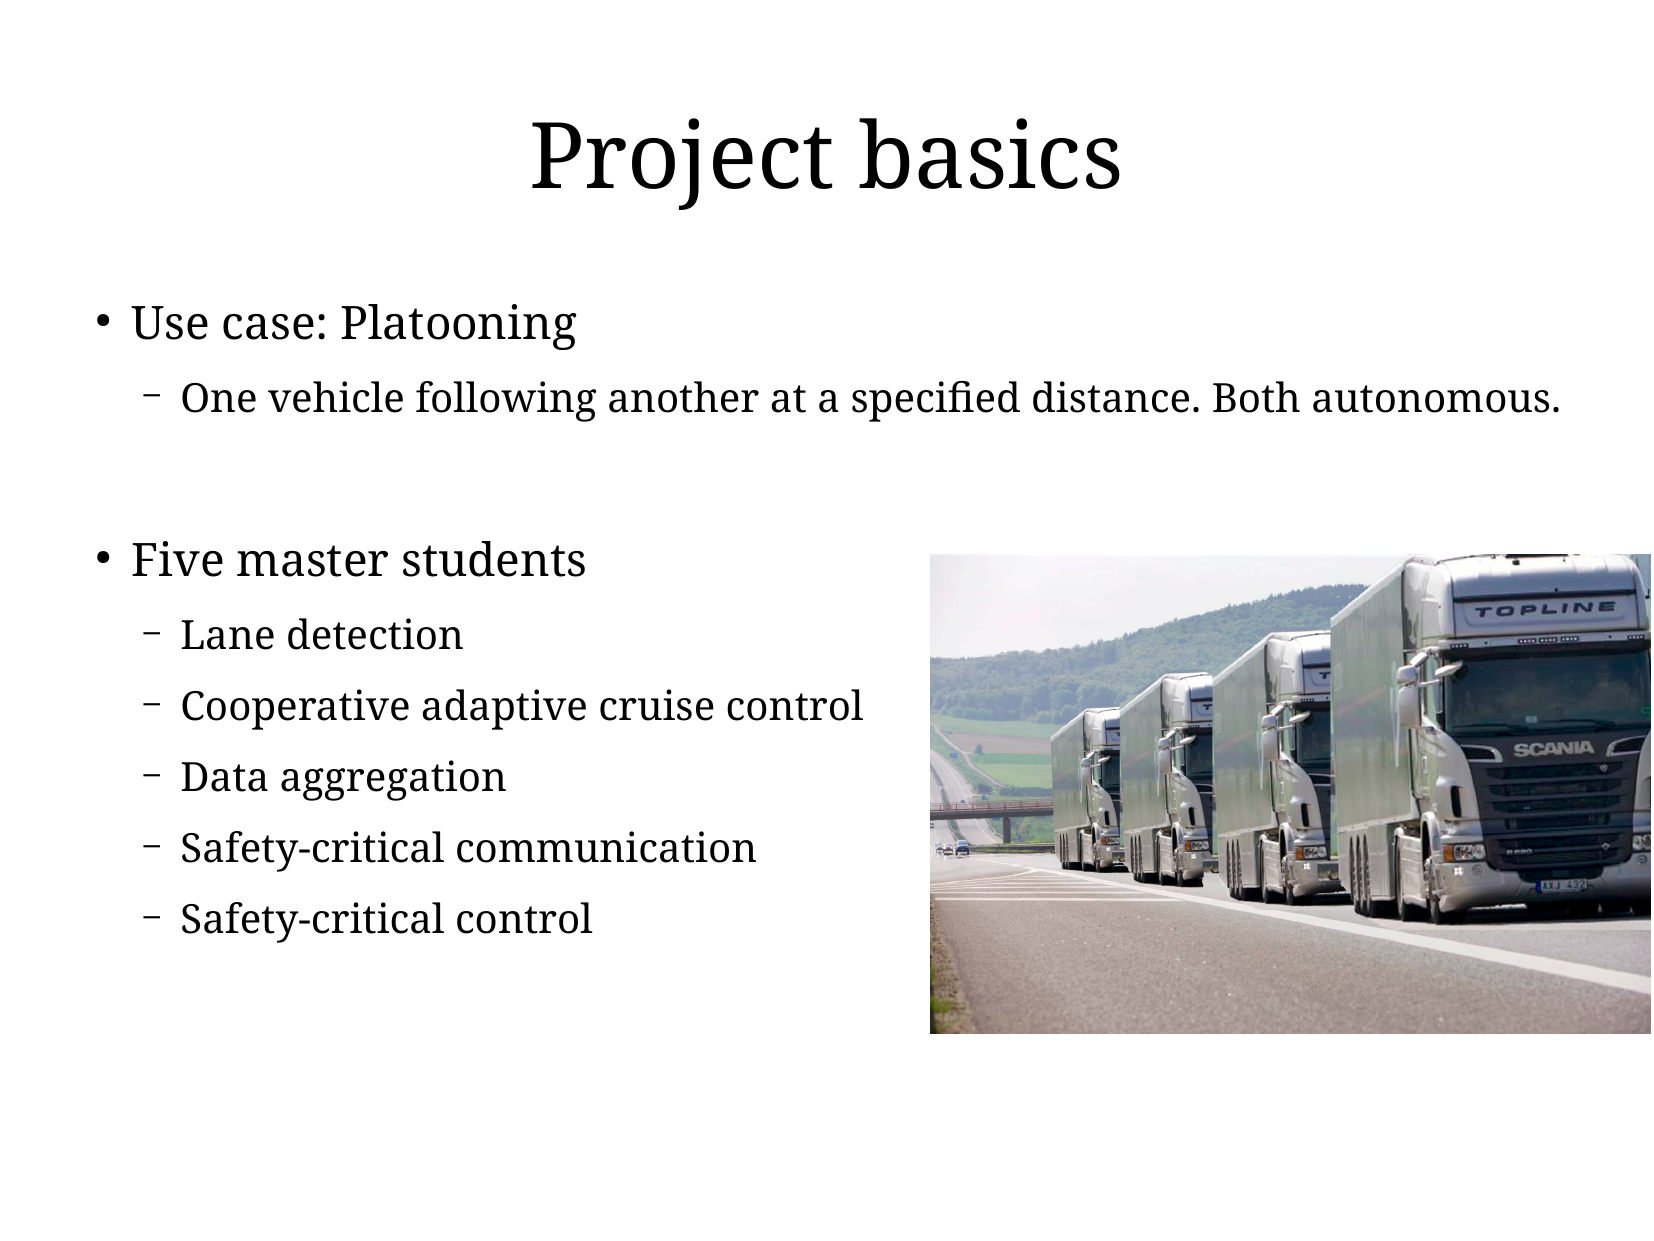

# Project basics
Use case: Platooning
One vehicle following another at a specified distance. Both autonomous.
Five master students
Lane detection
Cooperative adaptive cruise control
Data aggregation
Safety-critical communication
Safety-critical control